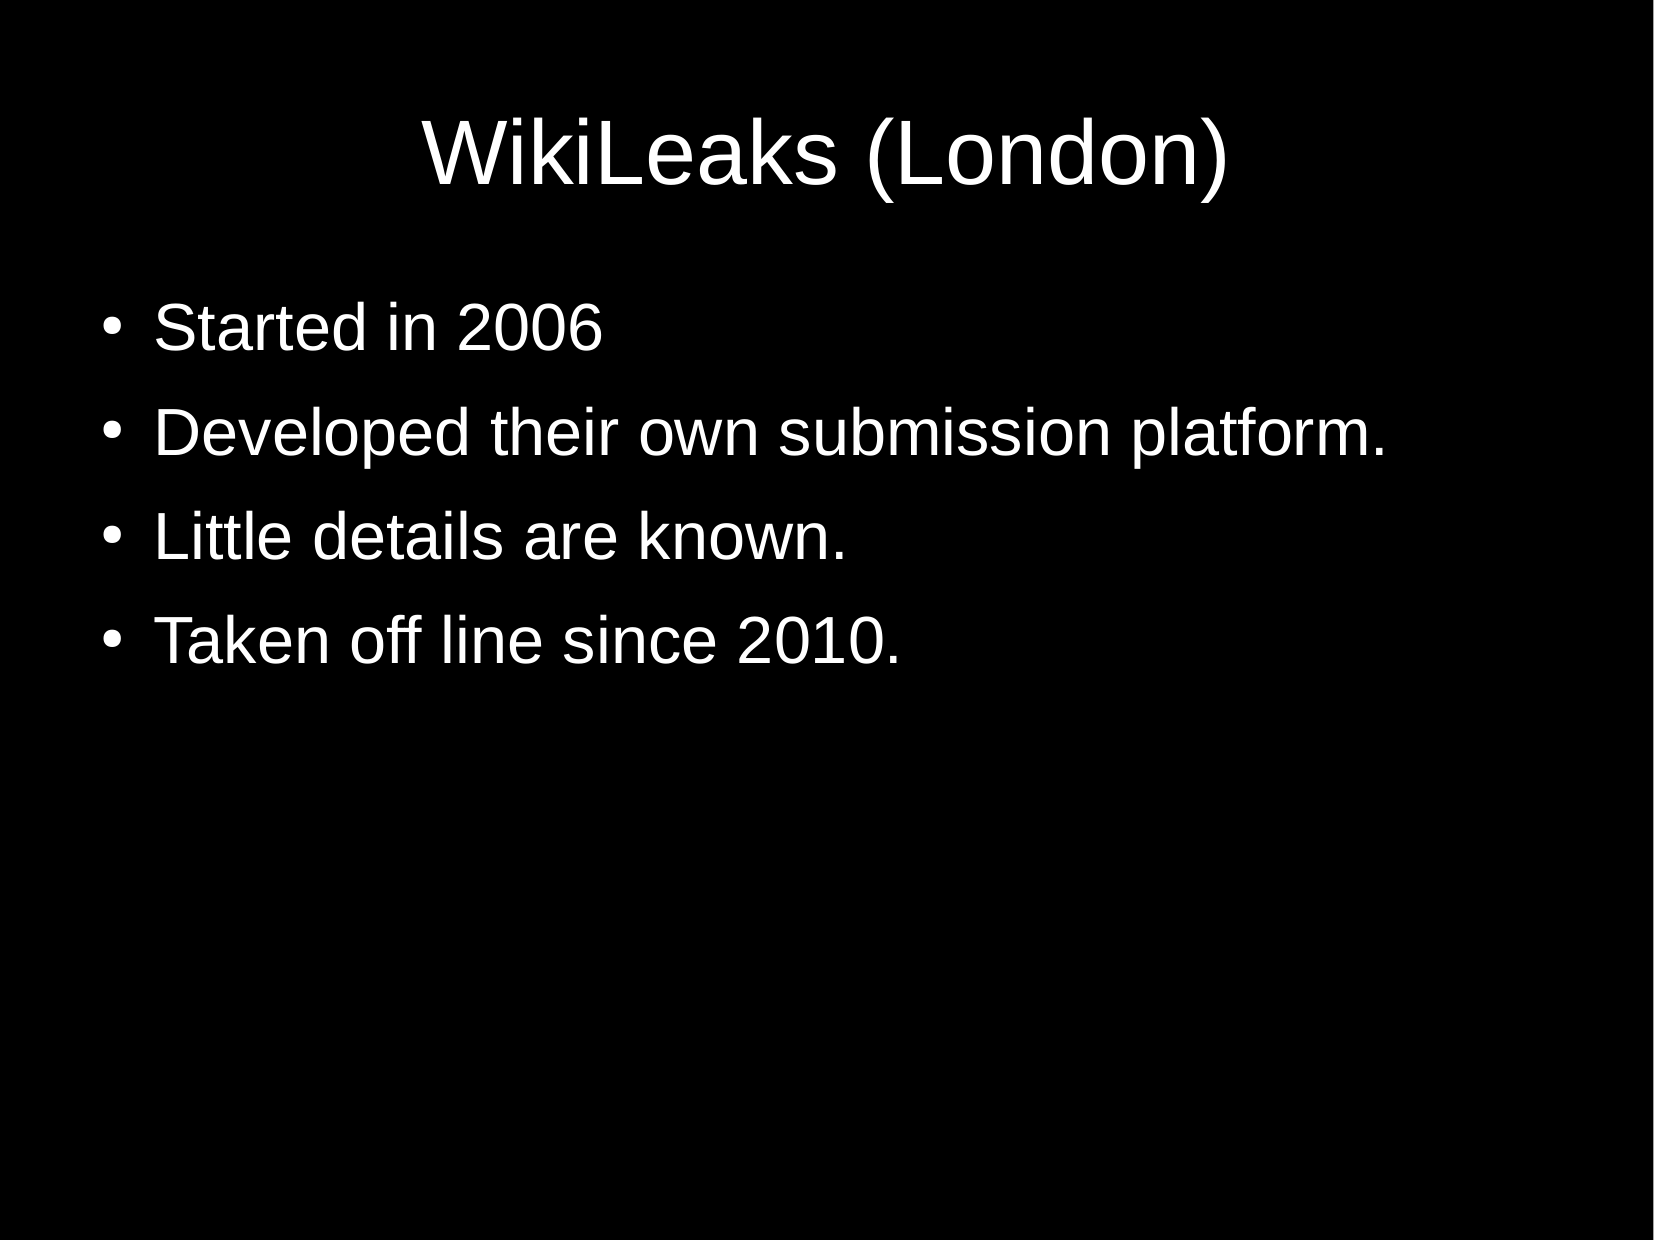

# WikiLeaks (London)
Started in 2006
Developed their own submission platform.
Little details are known.
Taken off line since 2010.